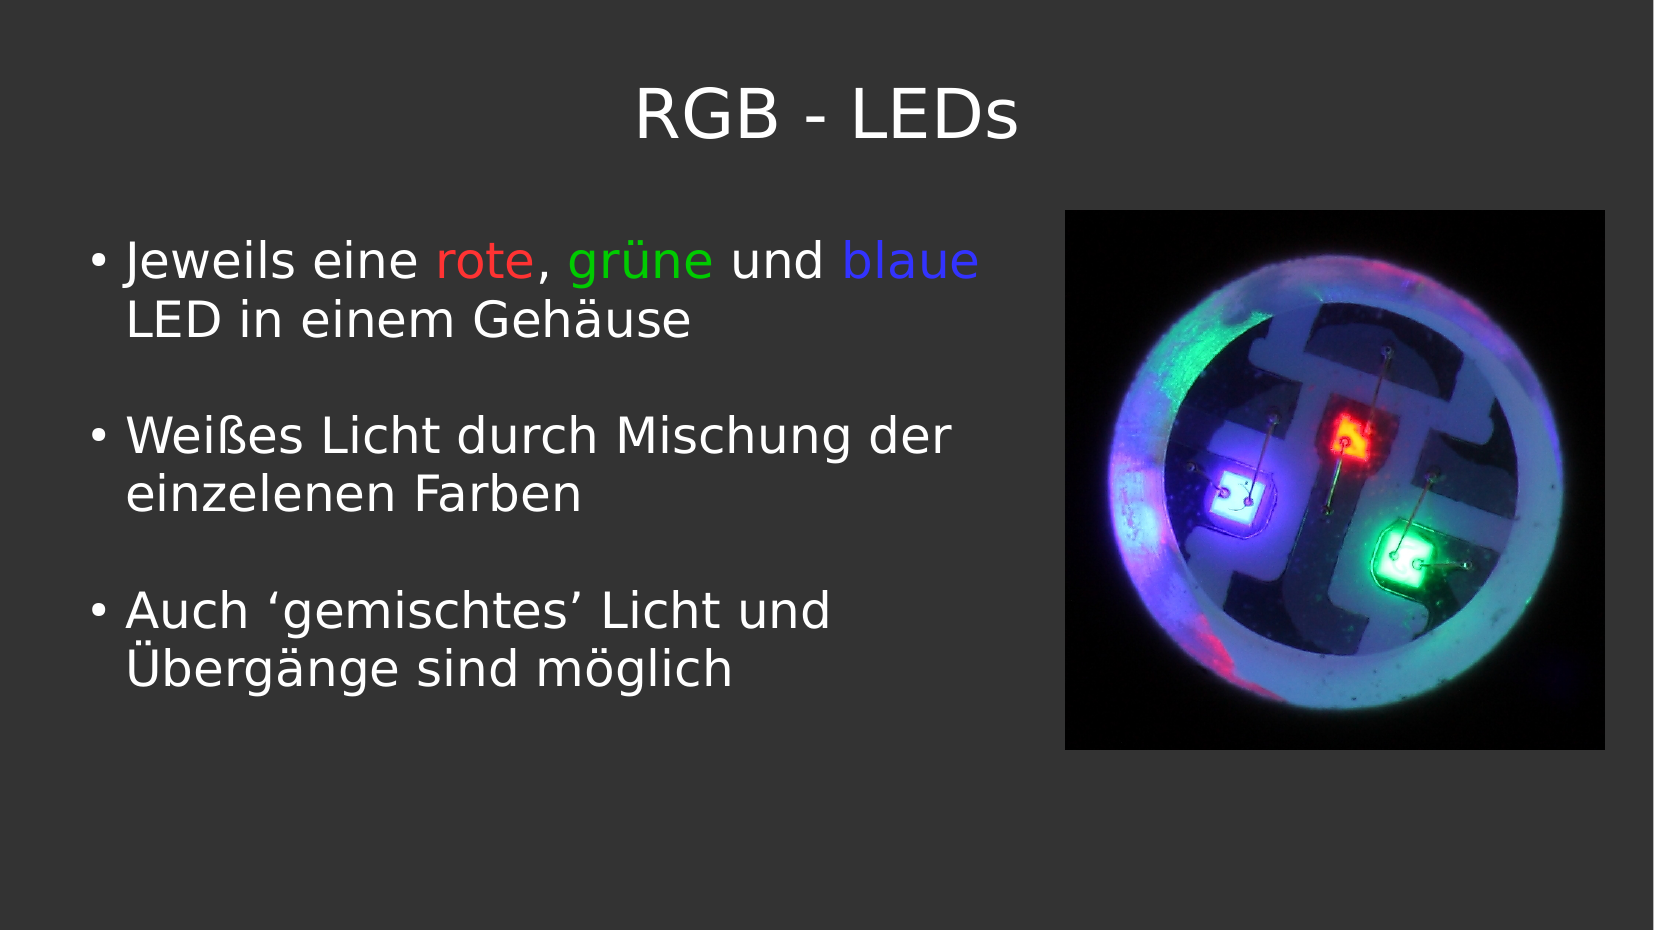

# RGB - LEDs
Jeweils eine rote, grüne und blaue LED in einem Gehäuse
Weißes Licht durch Mischung der einzelenen Farben
Auch ‘gemischtes’ Licht und Übergänge sind möglich